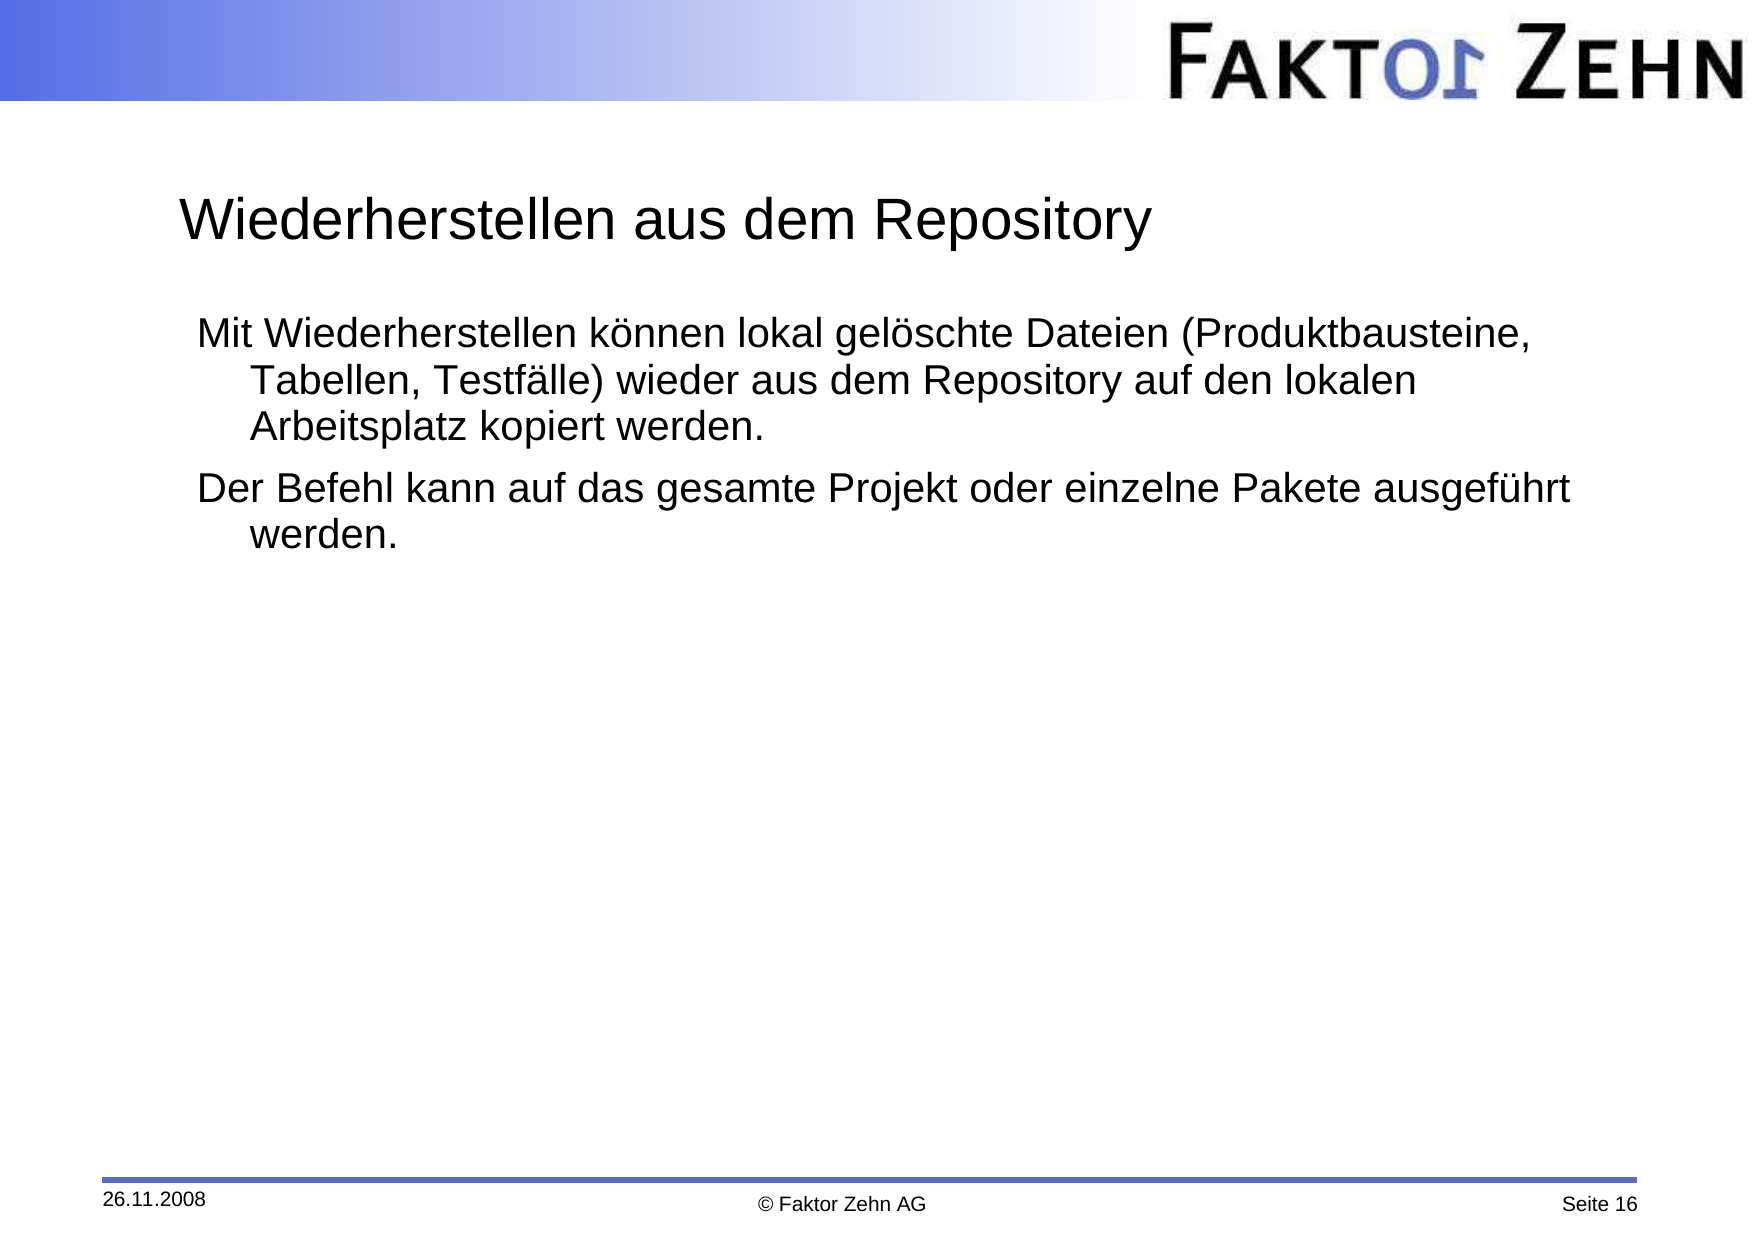

# Wiederherstellen aus dem Repository
Mit Wiederherstellen können lokal gelöschte Dateien (Produktbausteine, Tabellen, Testfälle) wieder aus dem Repository auf den lokalen Arbeitsplatz kopiert werden.
Der Befehl kann auf das gesamte Projekt oder einzelne Pakete ausgeführt werden.